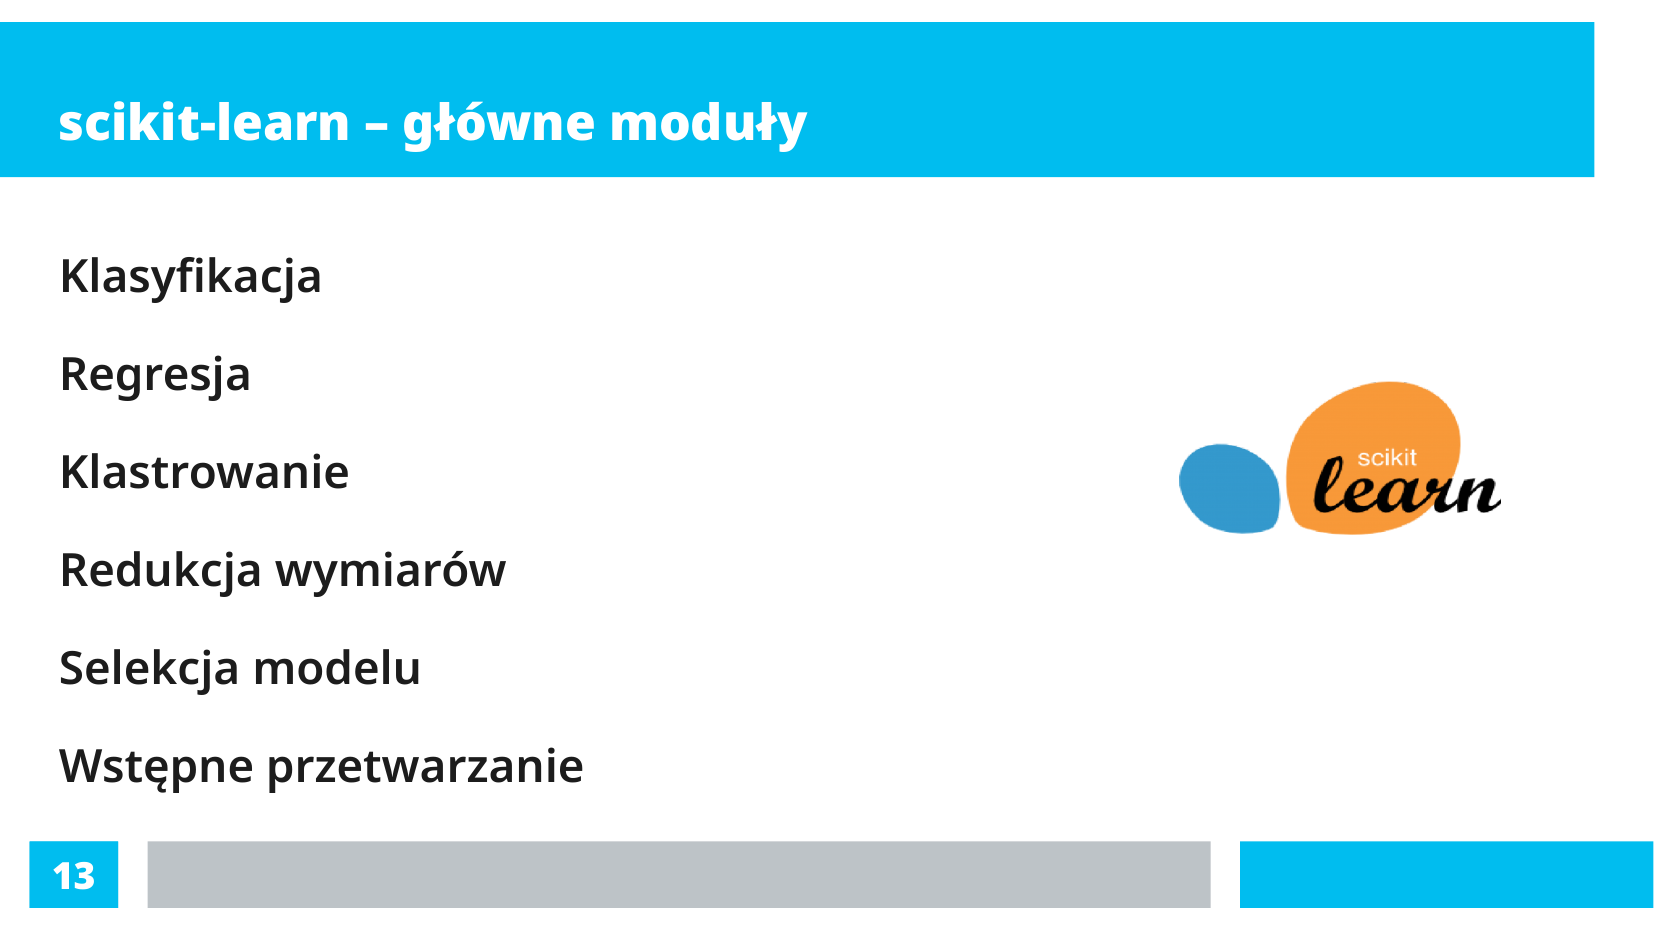

# scikit-learn – główne moduły
Klasyfikacja
Regresja
Klastrowanie
Redukcja wymiarów
Selekcja modelu
Wstępne przetwarzanie
13